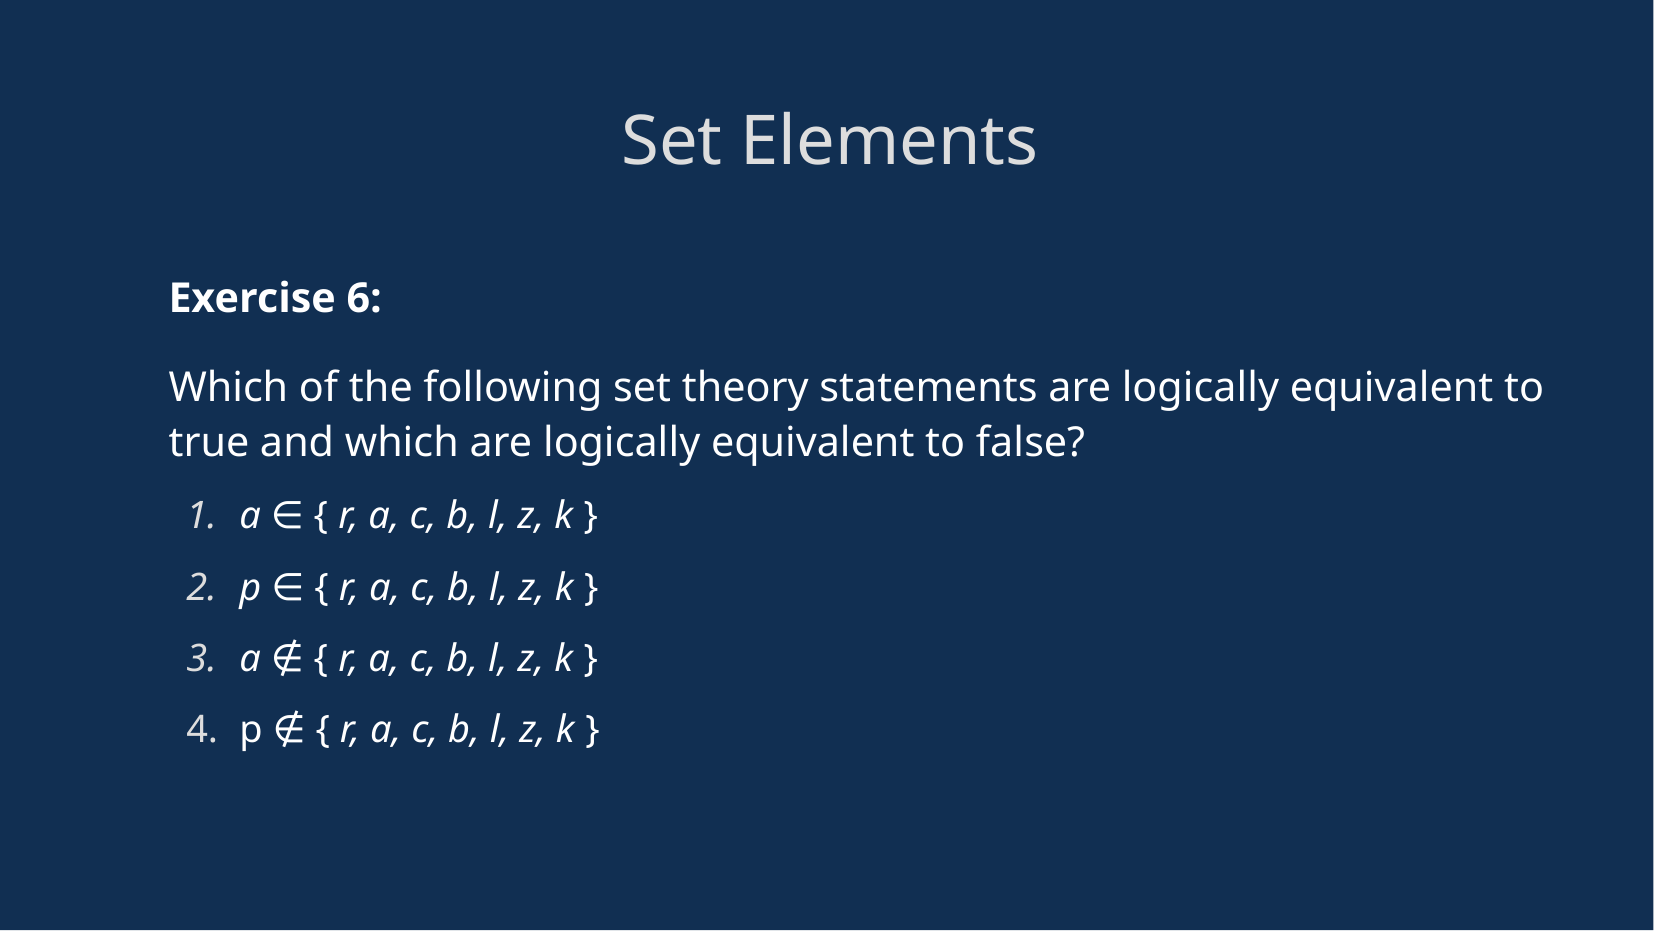

# Set Elements
Exercise 6:
Which of the following set theory statements are logically equivalent to true and which are logically equivalent to false?
a ∈ { r, a, c, b, l, z, k }
p ∈ { r, a, c, b, l, z, k }
a ∉ { r, a, c, b, l, z, k }
p ∉ { r, a, c, b, l, z, k }